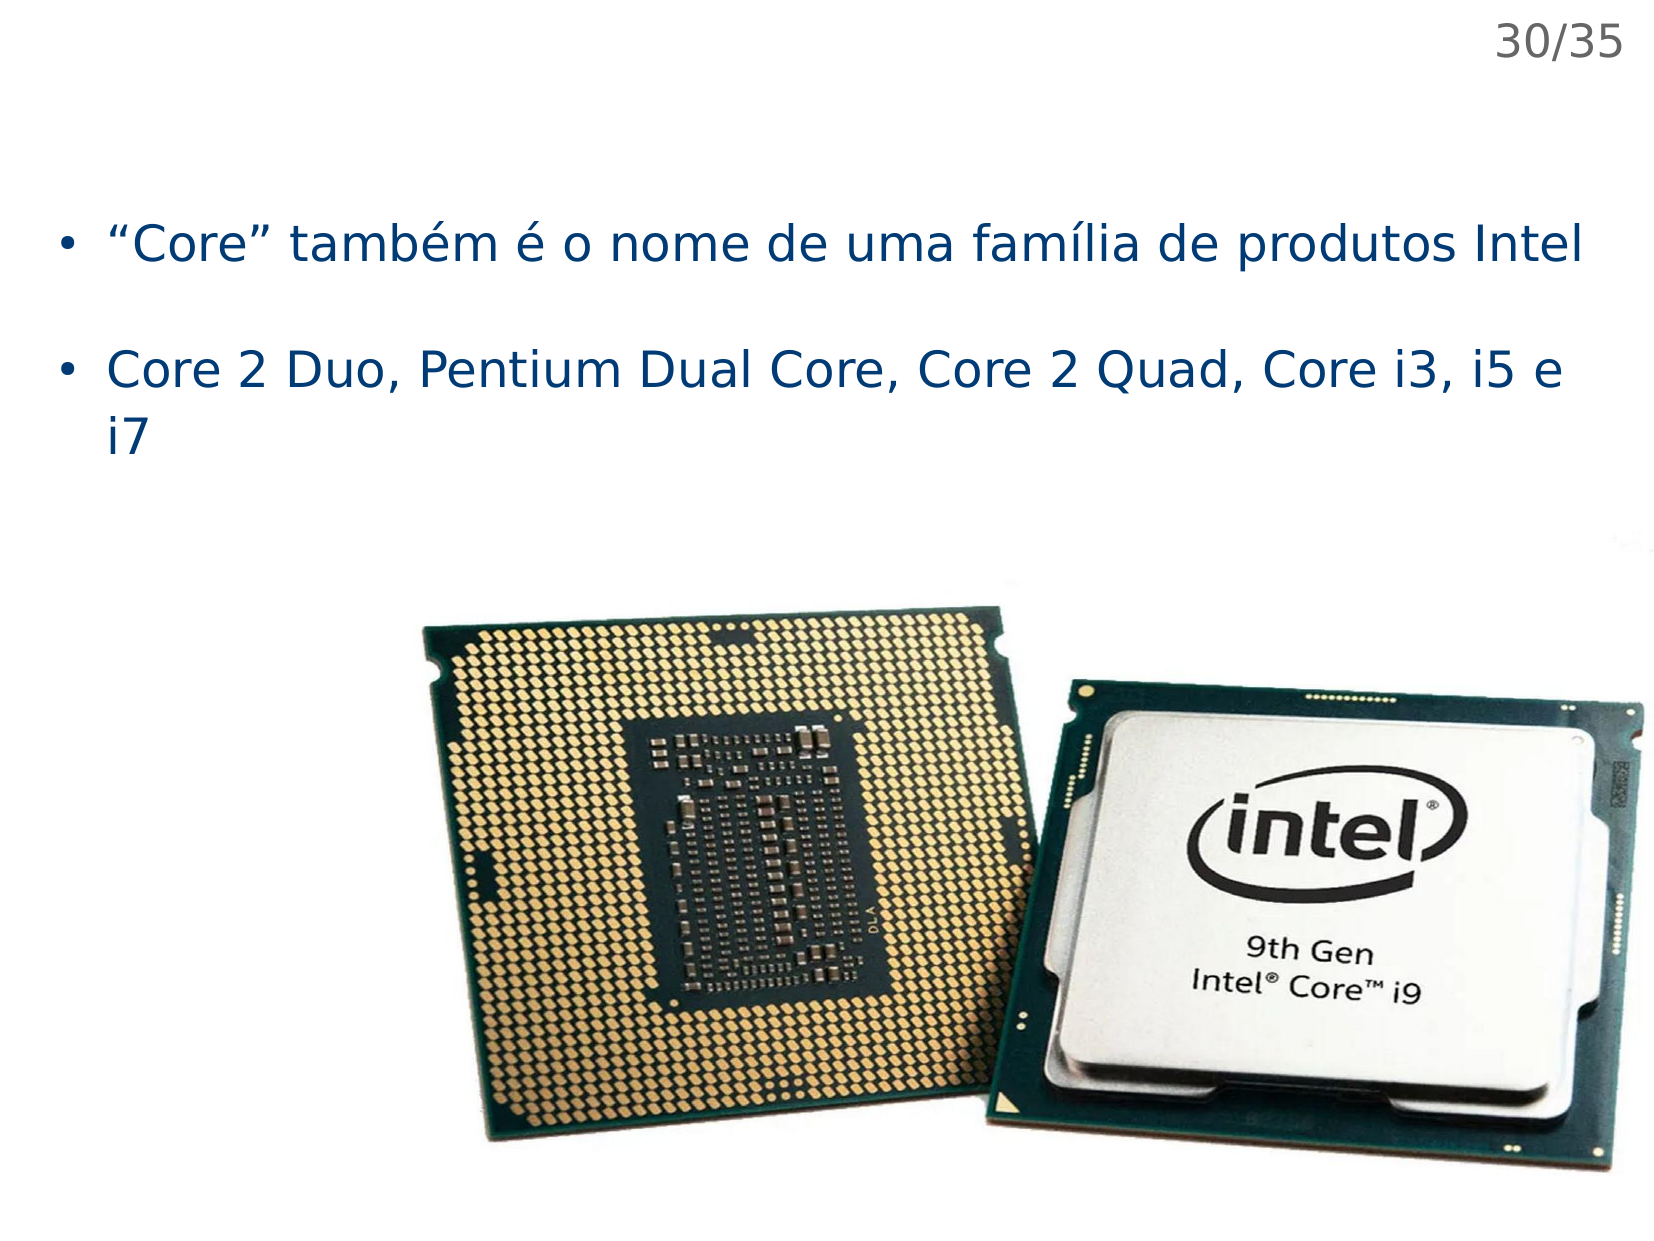

30
#
“Core” também é o nome de uma família de produtos Intel
Core 2 Duo, Pentium Dual Core, Core 2 Quad, Core i3, i5 e i7